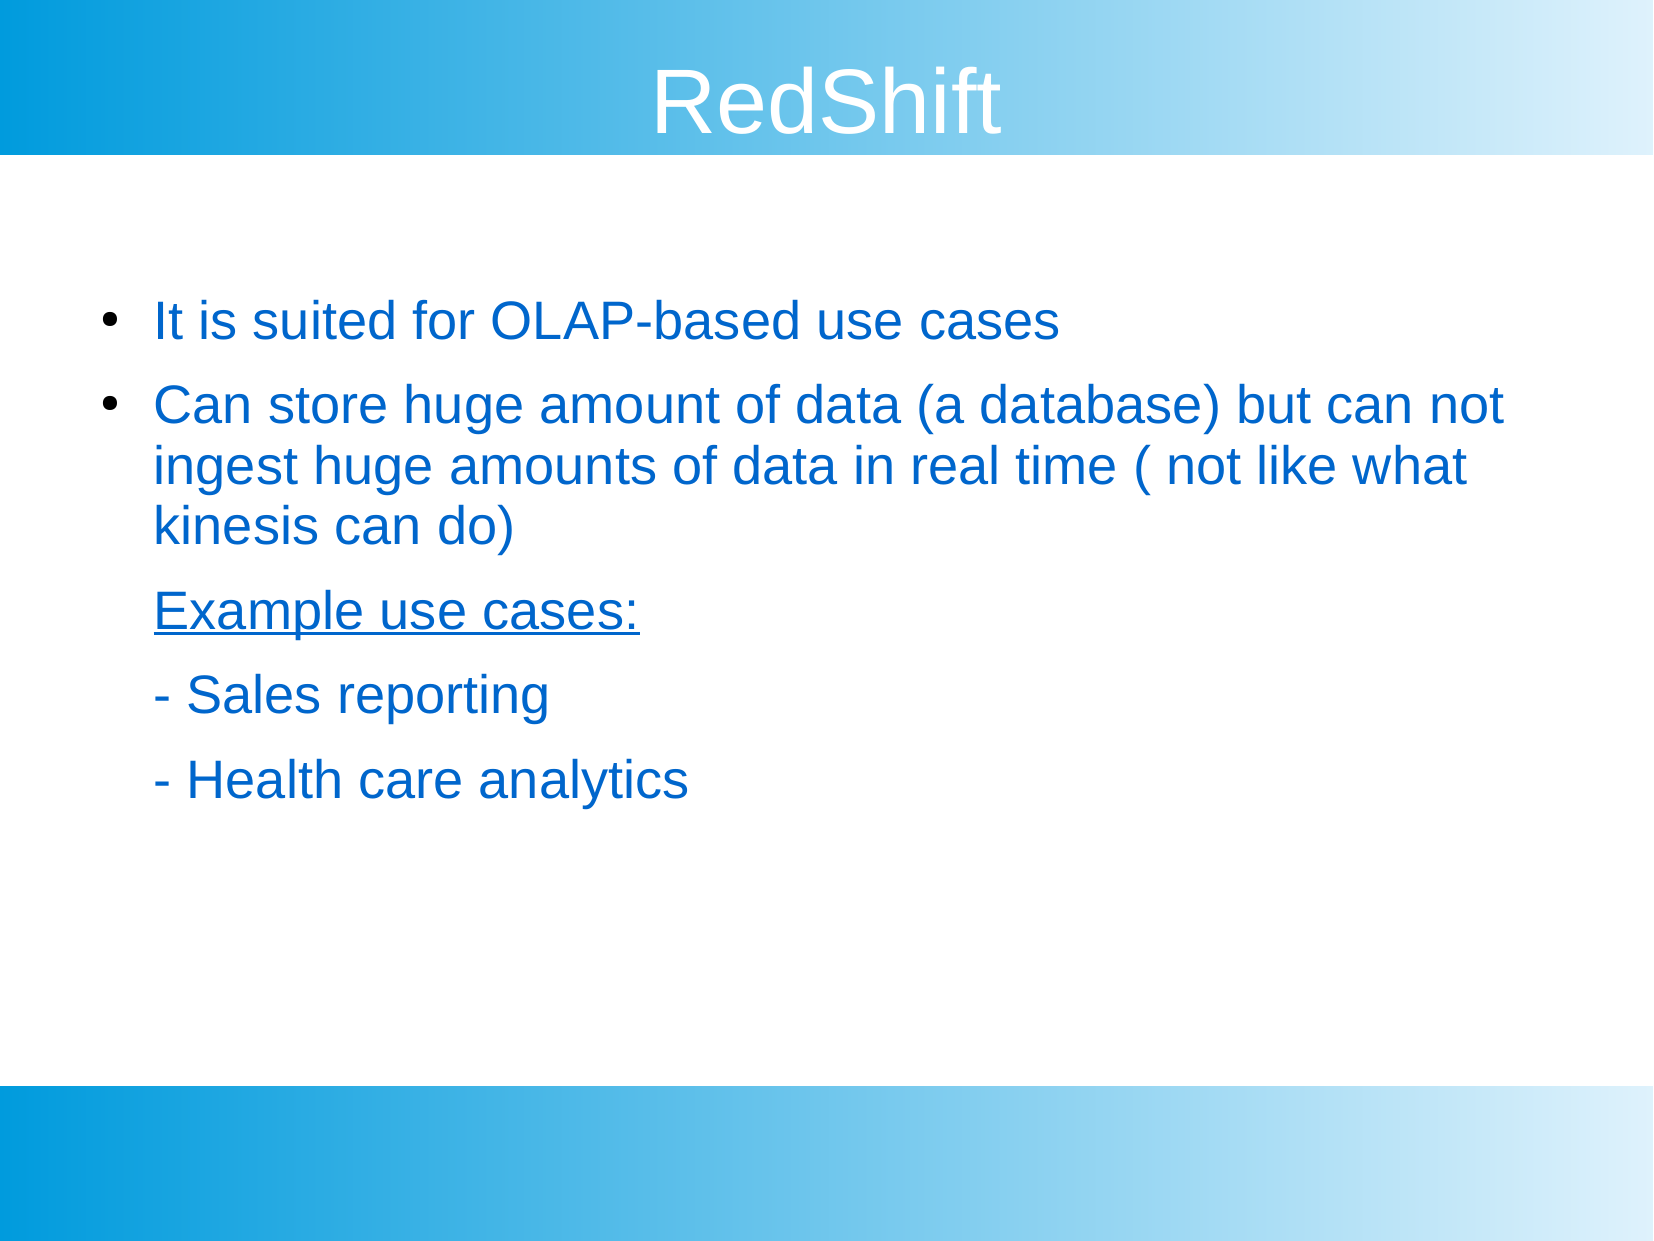

# RedShift
It is suited for OLAP-based use cases
Can store huge amount of data (a database) but can not ingest huge amounts of data in real time ( not like what kinesis can do)
Example use cases:
- Sales reporting
- Health care analytics